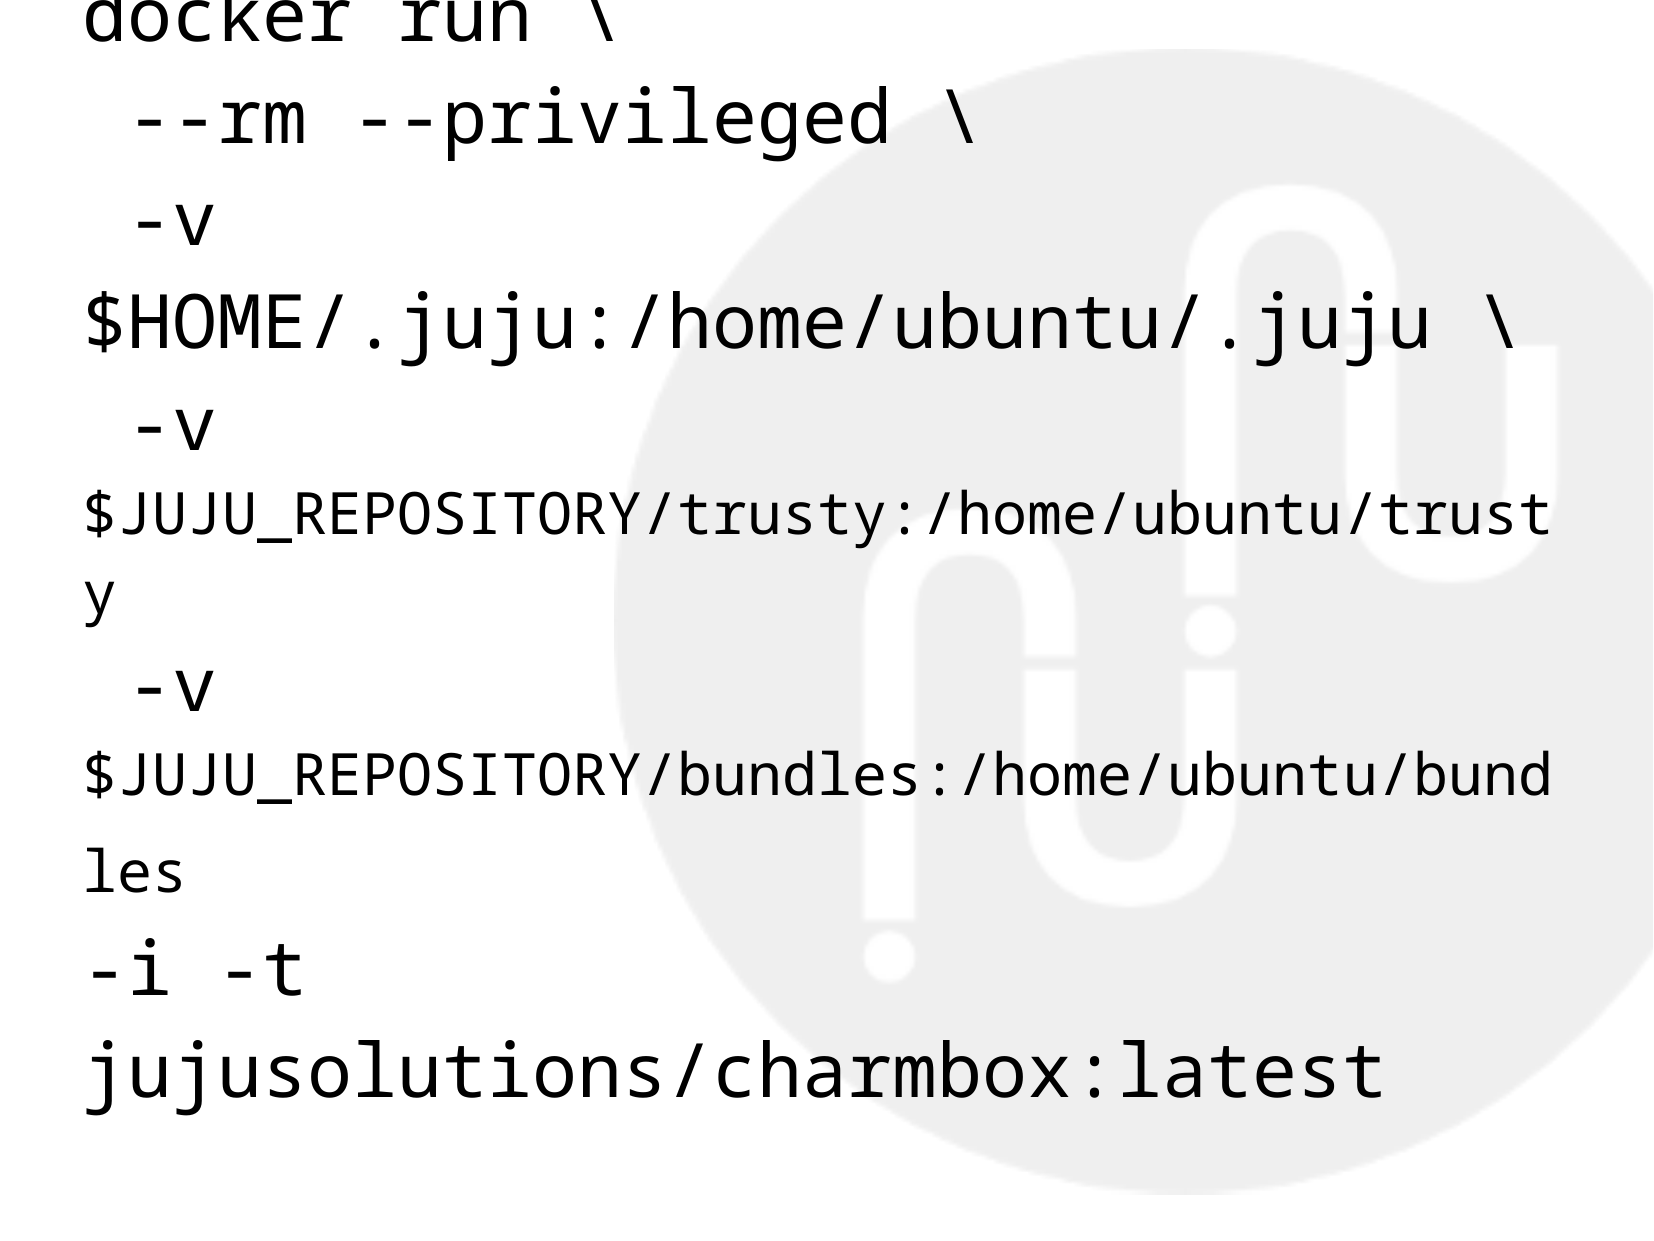

# docker run \
 --rm --privileged \
 -v $HOME/.juju:/home/ubuntu/.juju \
 -v $JUJU_REPOSITORY/trusty:/home/ubuntu/trusty
 -v $JUJU_REPOSITORY/bundles:/home/ubuntu/bundles
-i -t jujusolutions/charmbox:latest